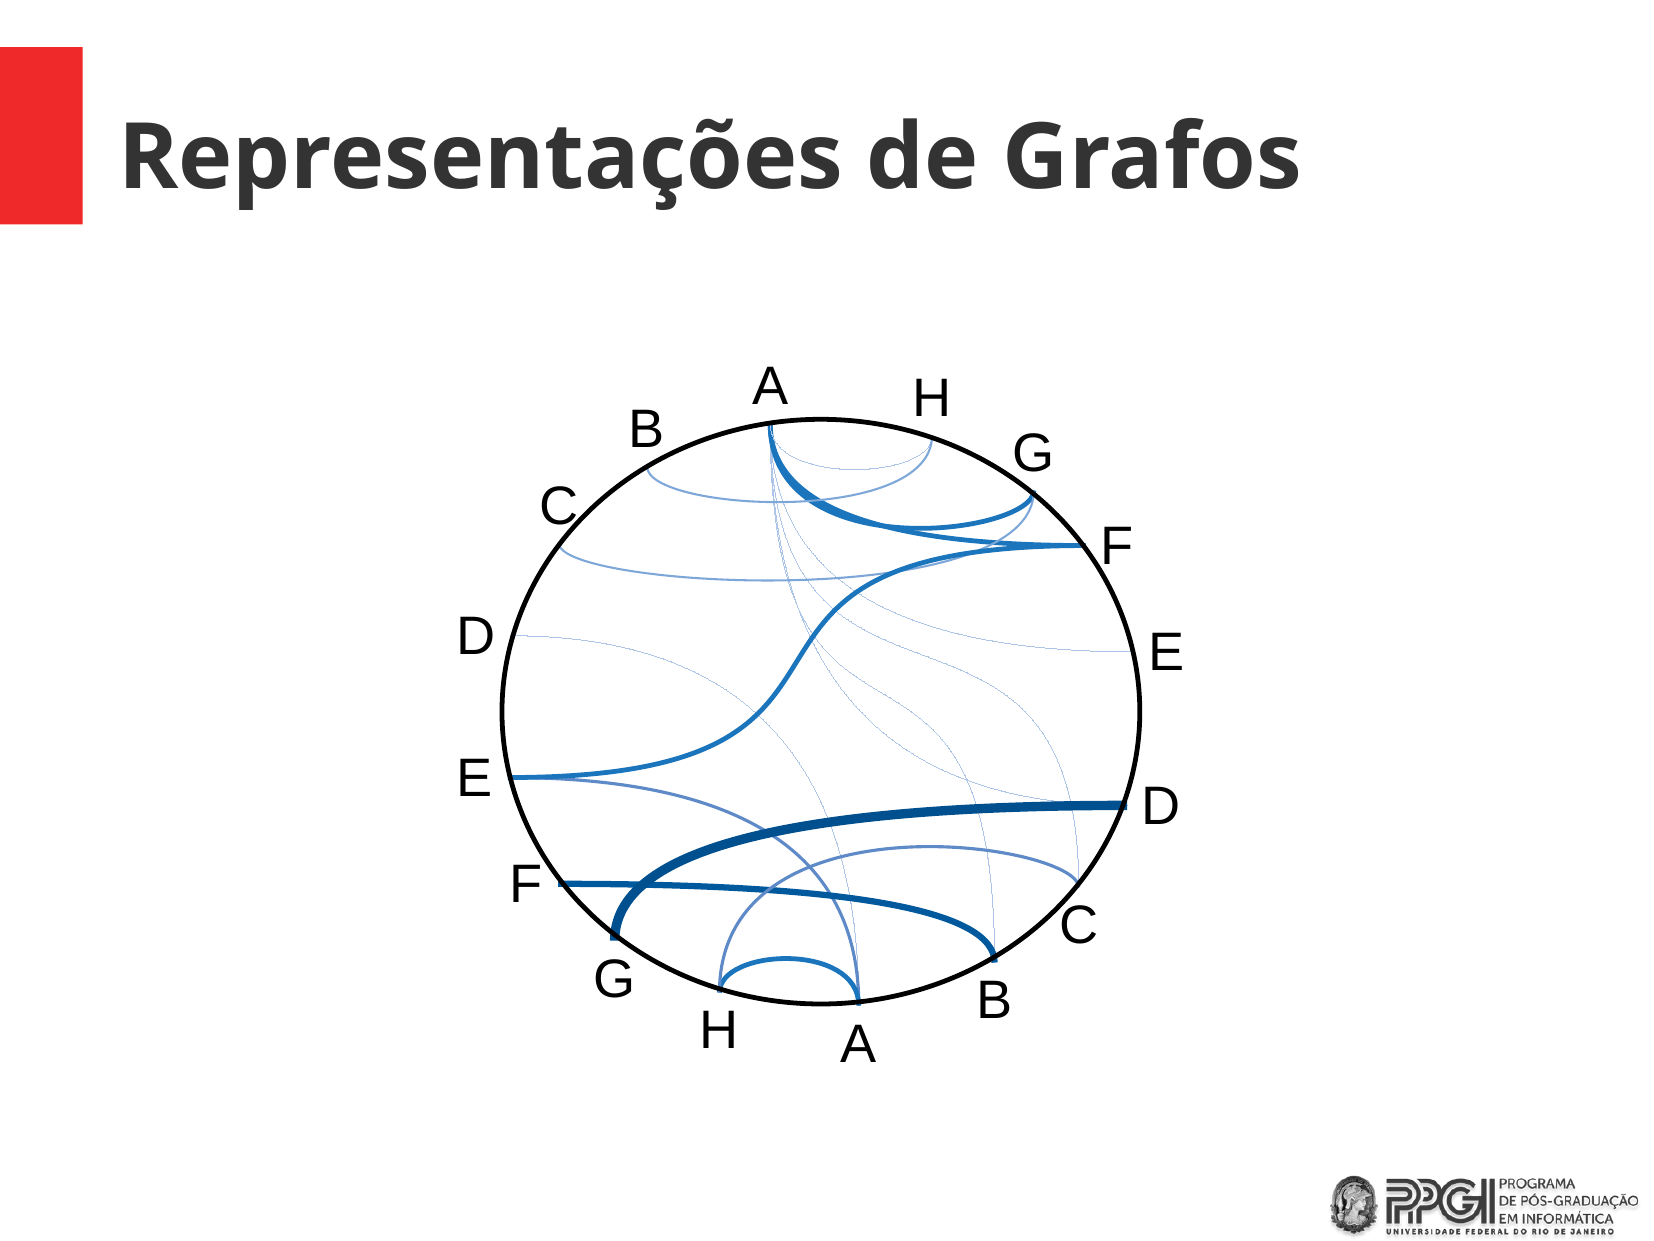

# Representações de Grafos
A
H
B
G
C
F
D
E
E
D
F
C
G
B
H
A